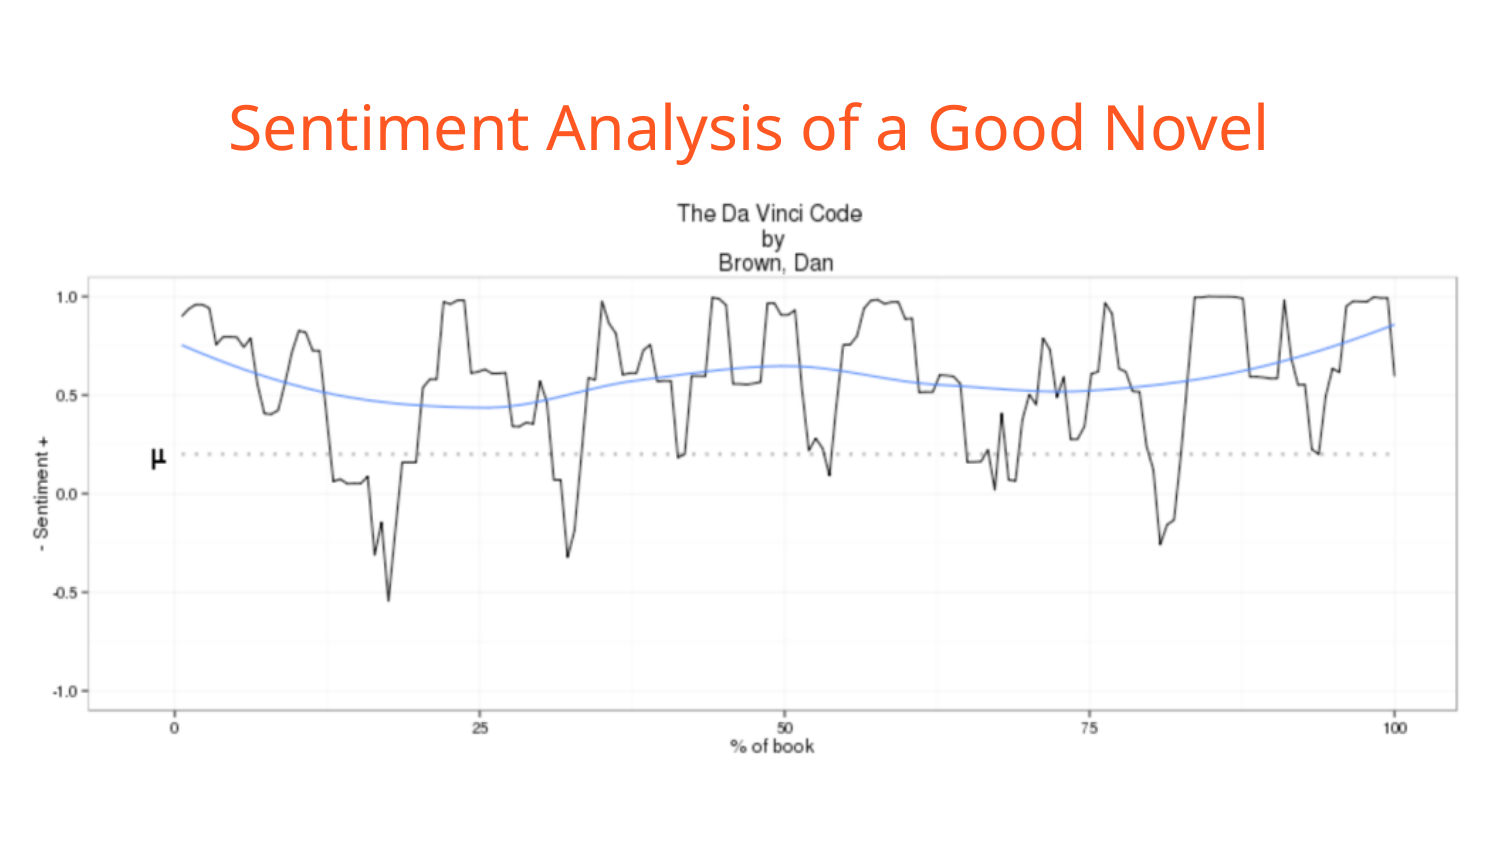

# Sentiment Analysis of a Good Novel